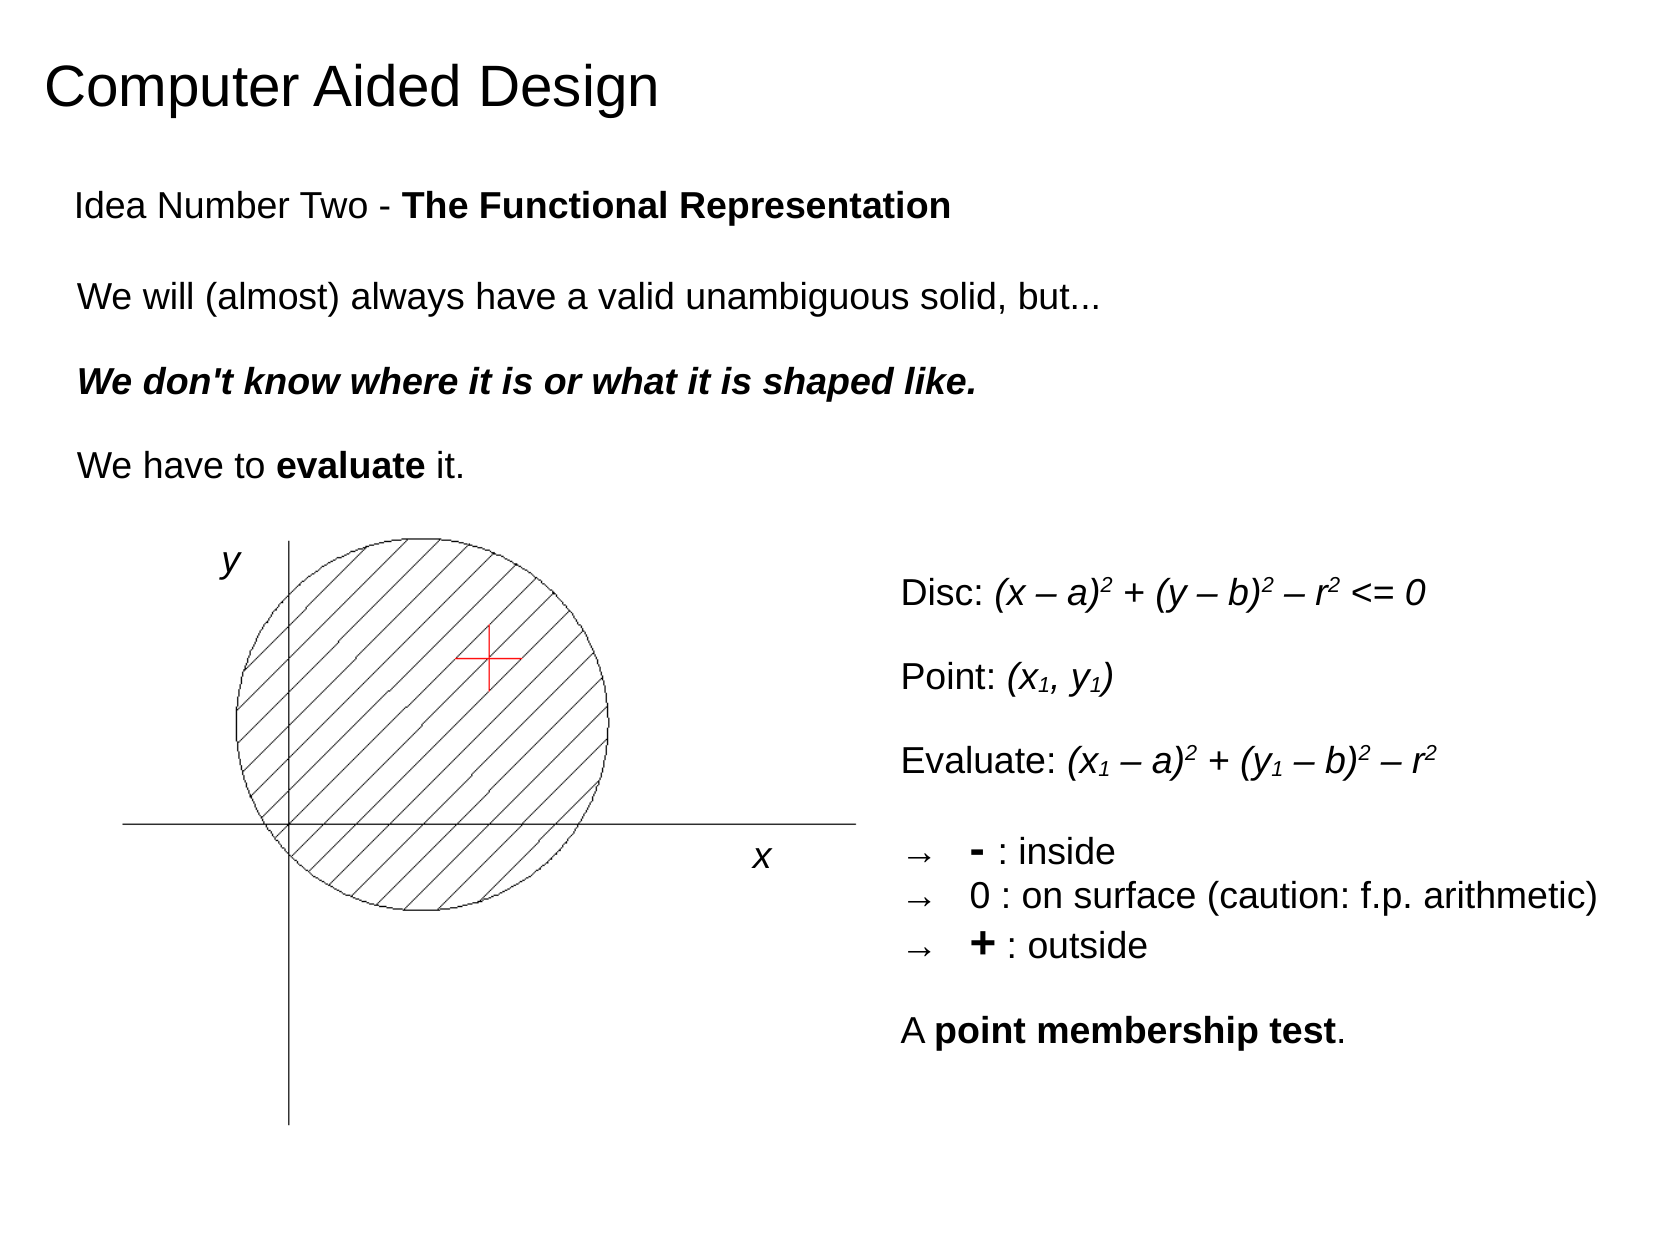

Computer Aided Design
Idea Number Two - The Functional Representation
We will (almost) always have a valid unambiguous solid, but...
We don't know where it is or what it is shaped like.
We have to evaluate it.
y
Disc: (x – a)2 + (y – b)2 – r2 <= 0
Point: (x1, y1)
Evaluate: (x1 – a)2 + (y1 – b)2 – r2
→ - : inside
→ 0 : on surface (caution: f.p. arithmetic)
→ + : outside
A point membership test.
x